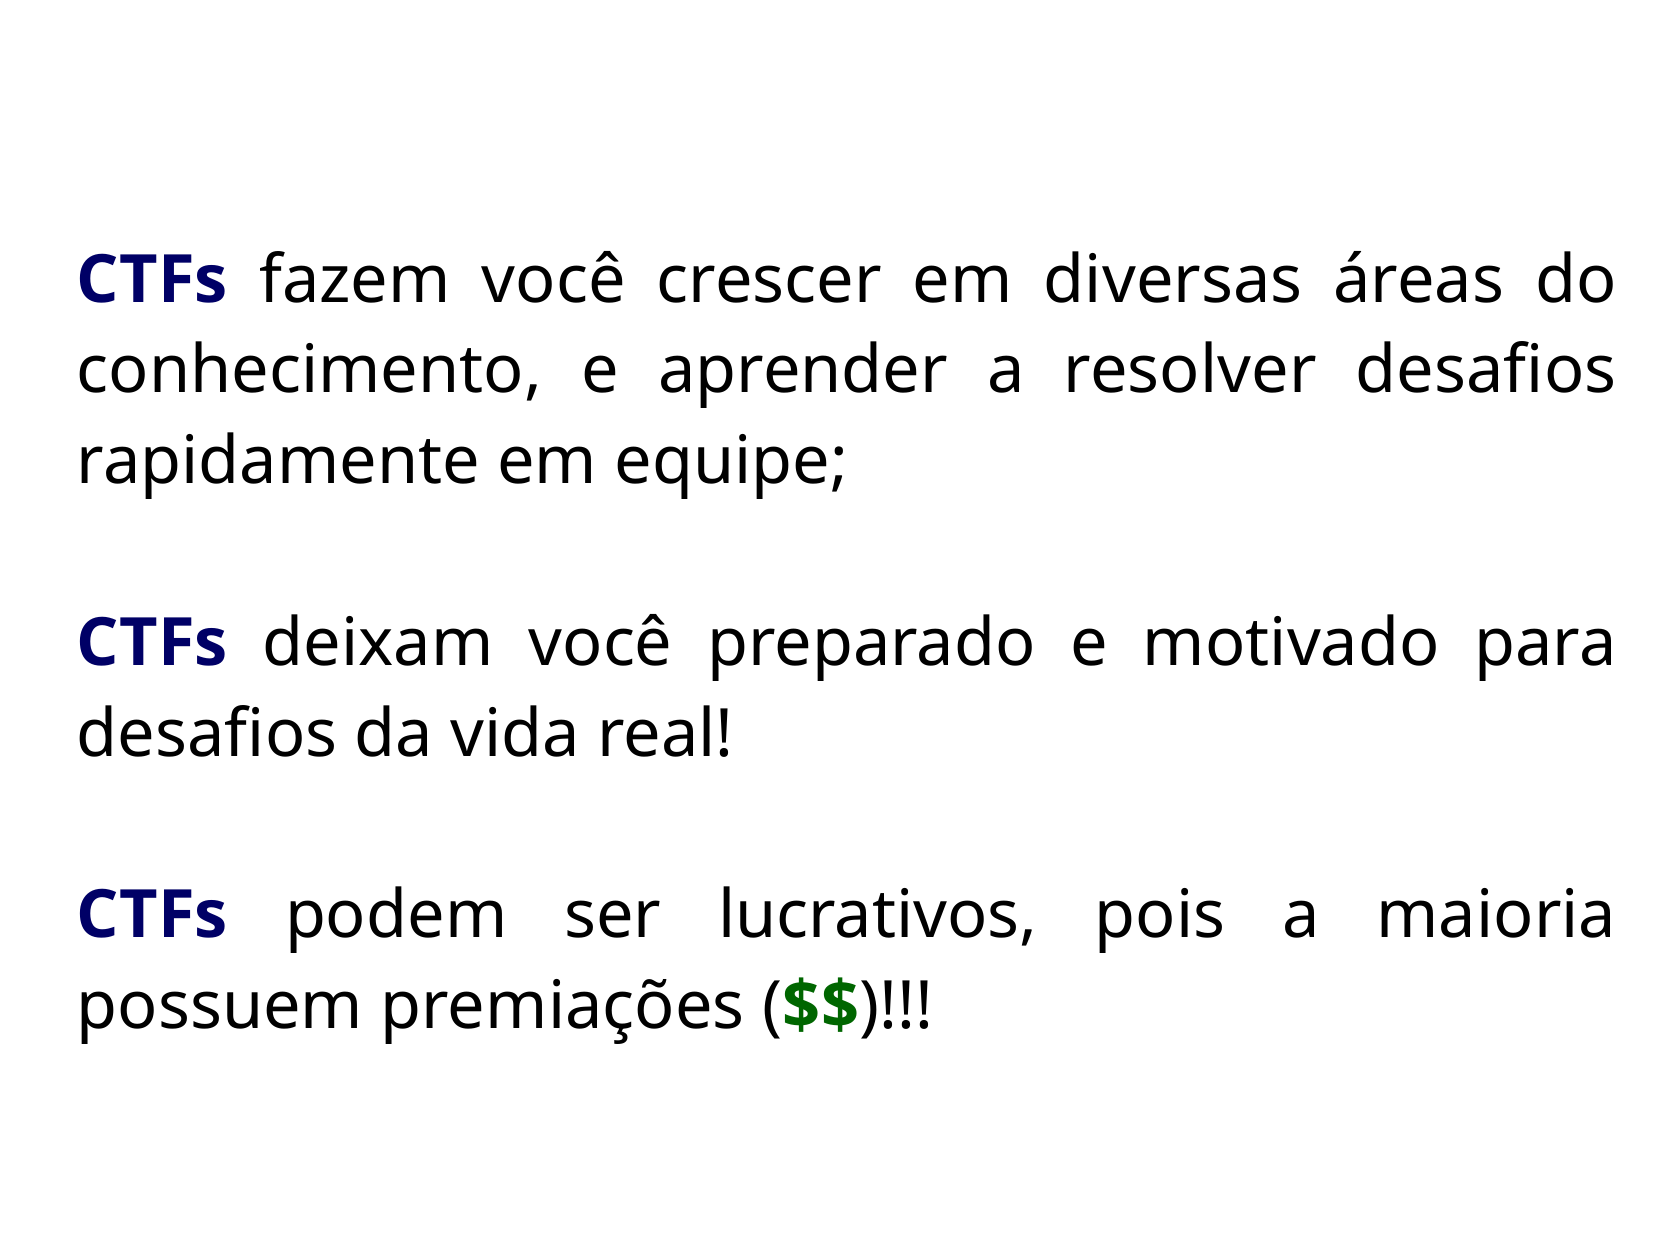

# CTFs fazem você crescer em diversas áreas do conhecimento, e aprender a resolver desafios rapidamente em equipe;
CTFs deixam você preparado e motivado para desafios da vida real!
CTFs podem ser lucrativos, pois a maioria possuem premiações ($$)!!!